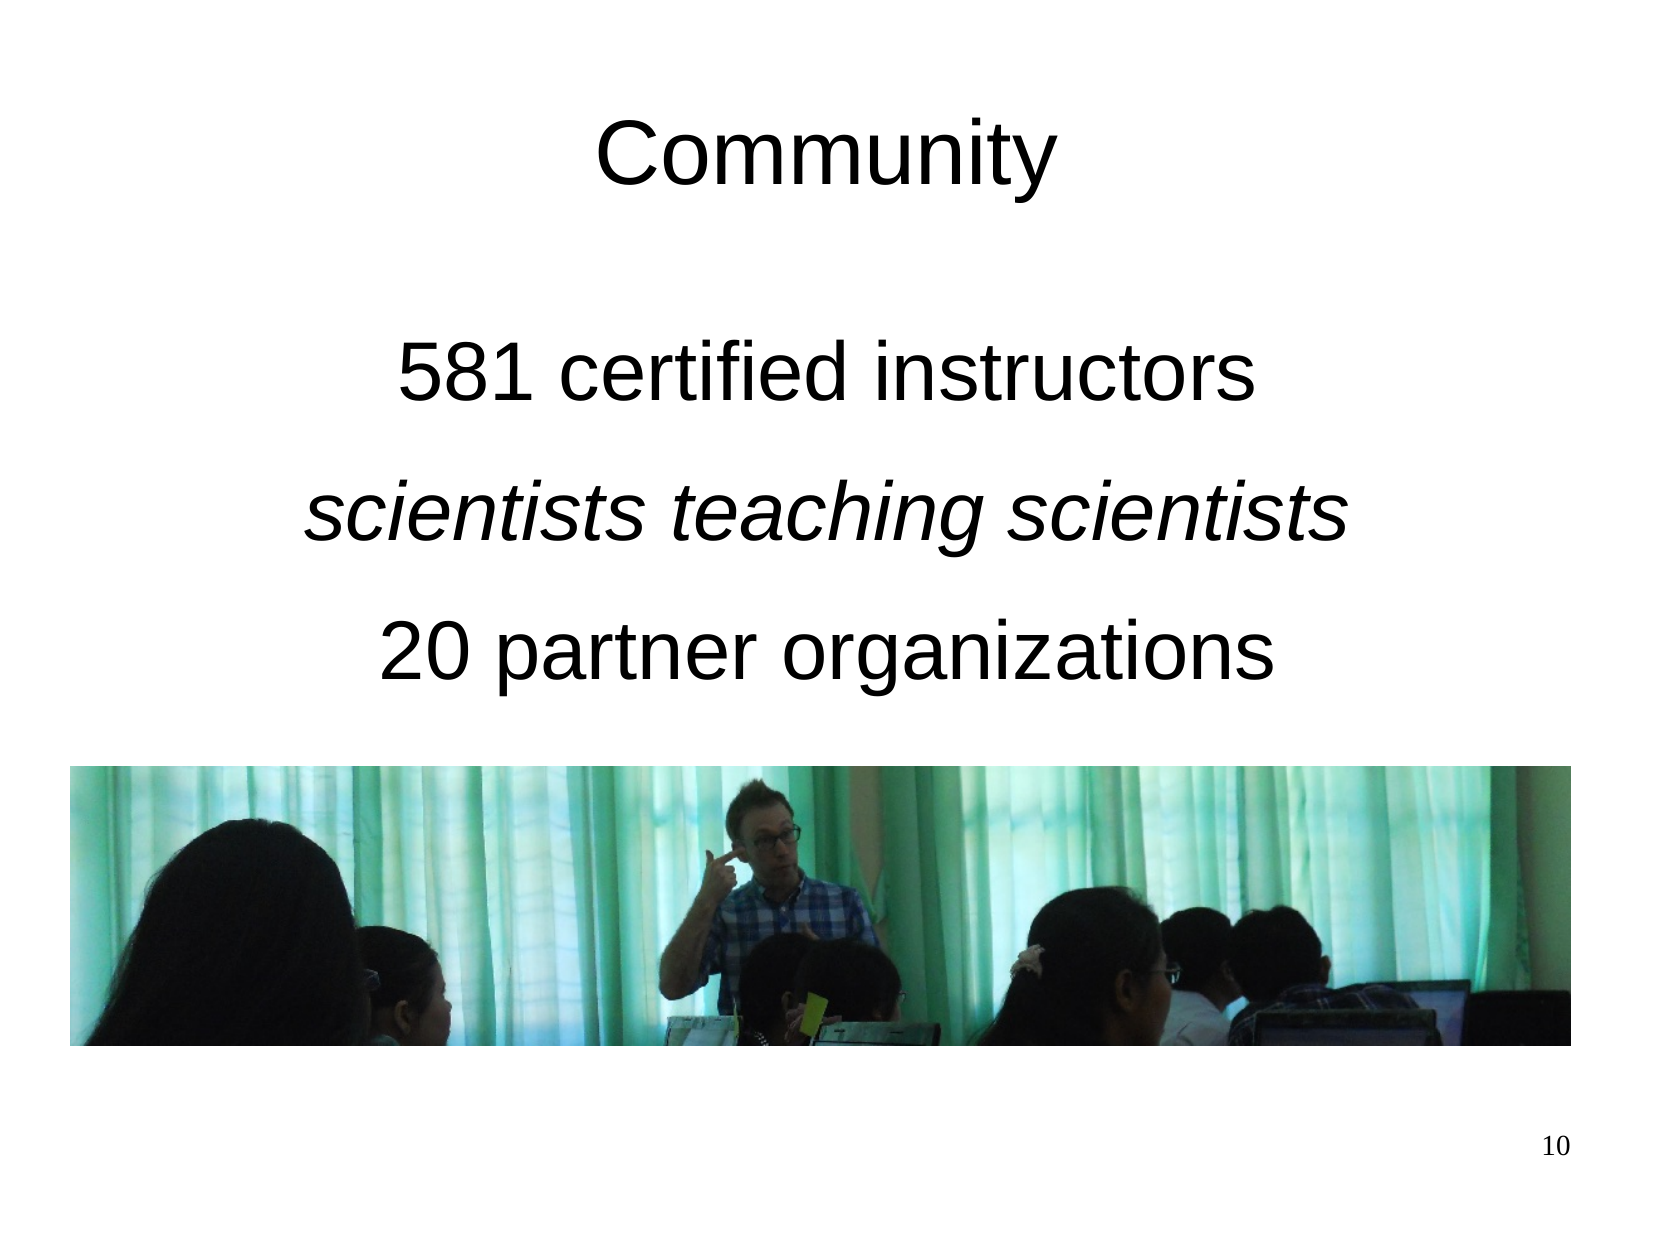

# Community
581 certified instructors
scientists teaching scientists
20 partner organizations
10